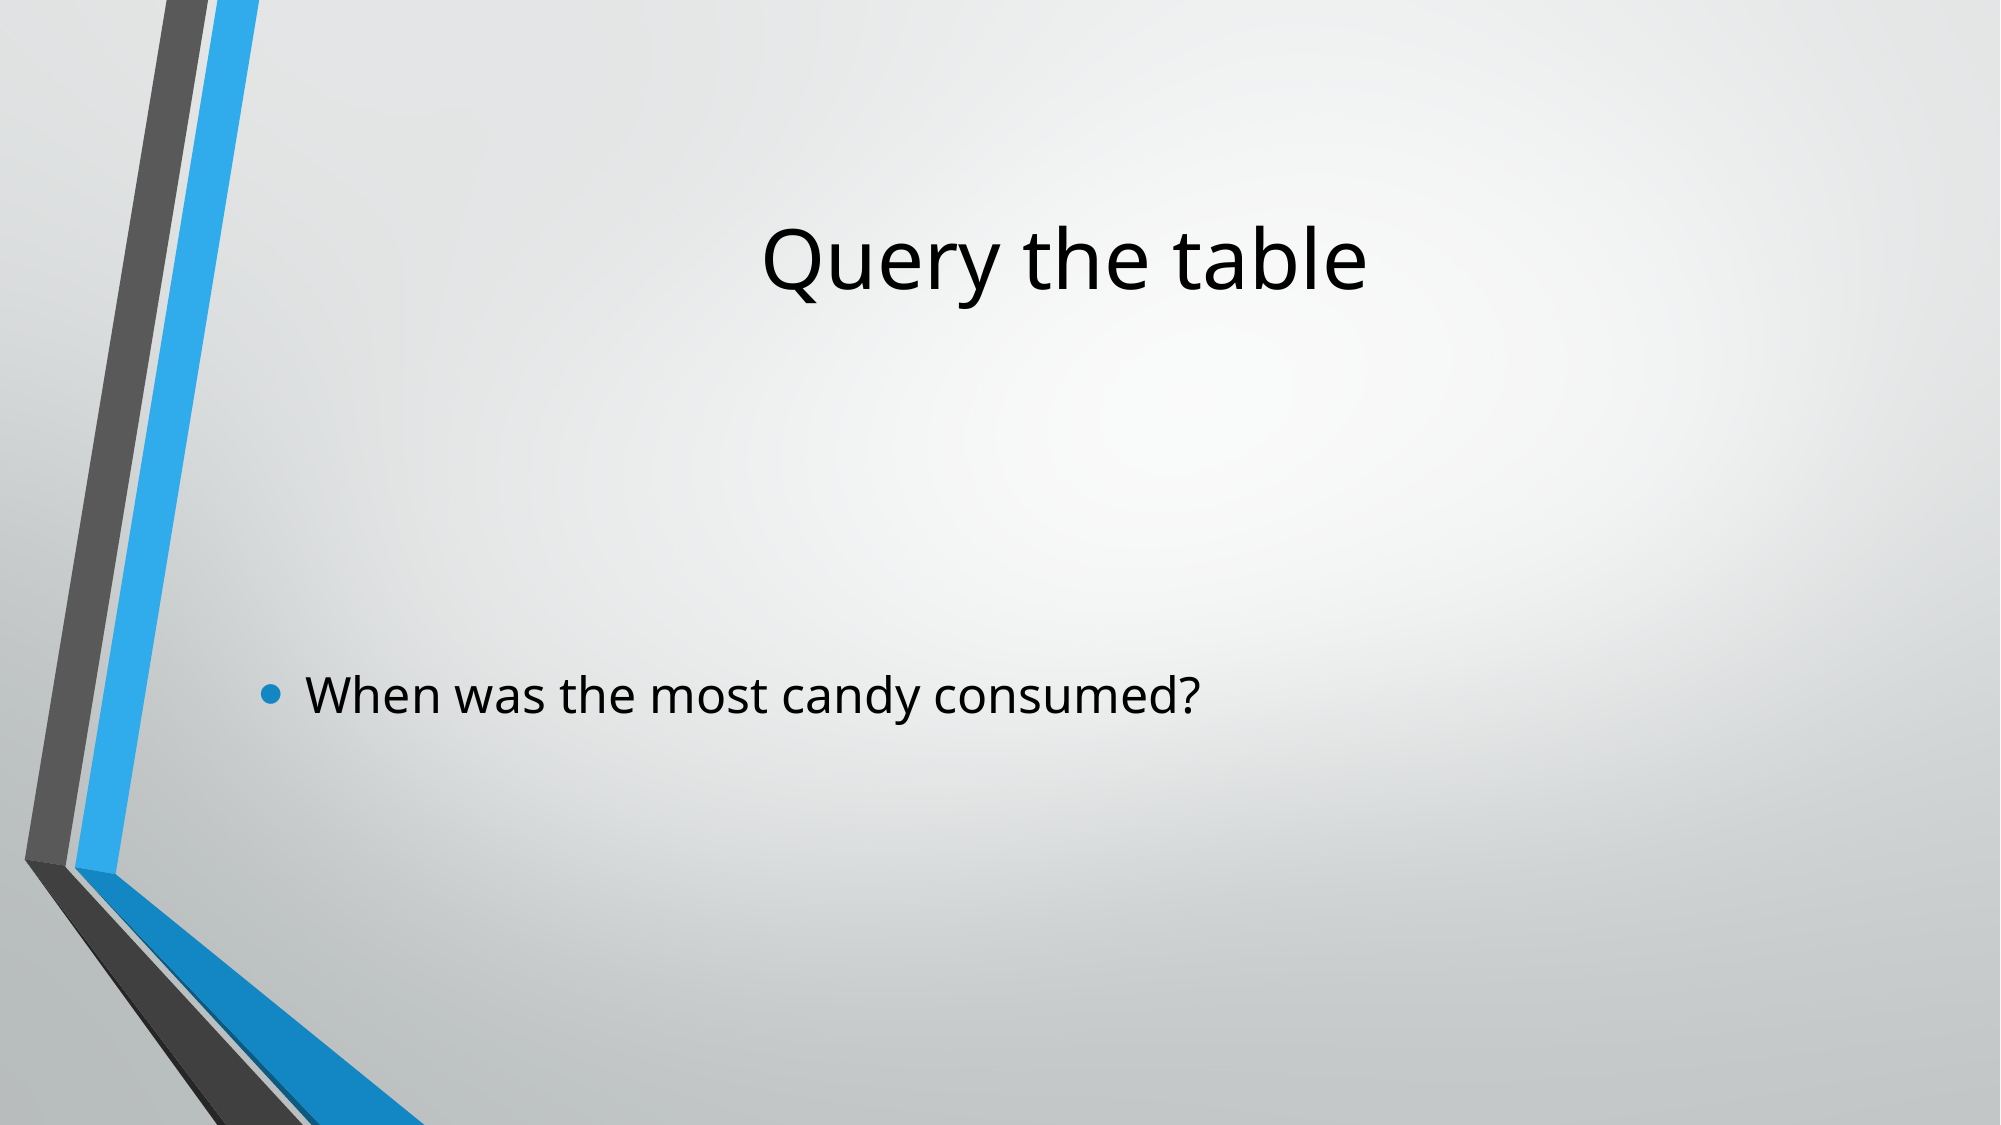

# Query the table
When was the most candy consumed?